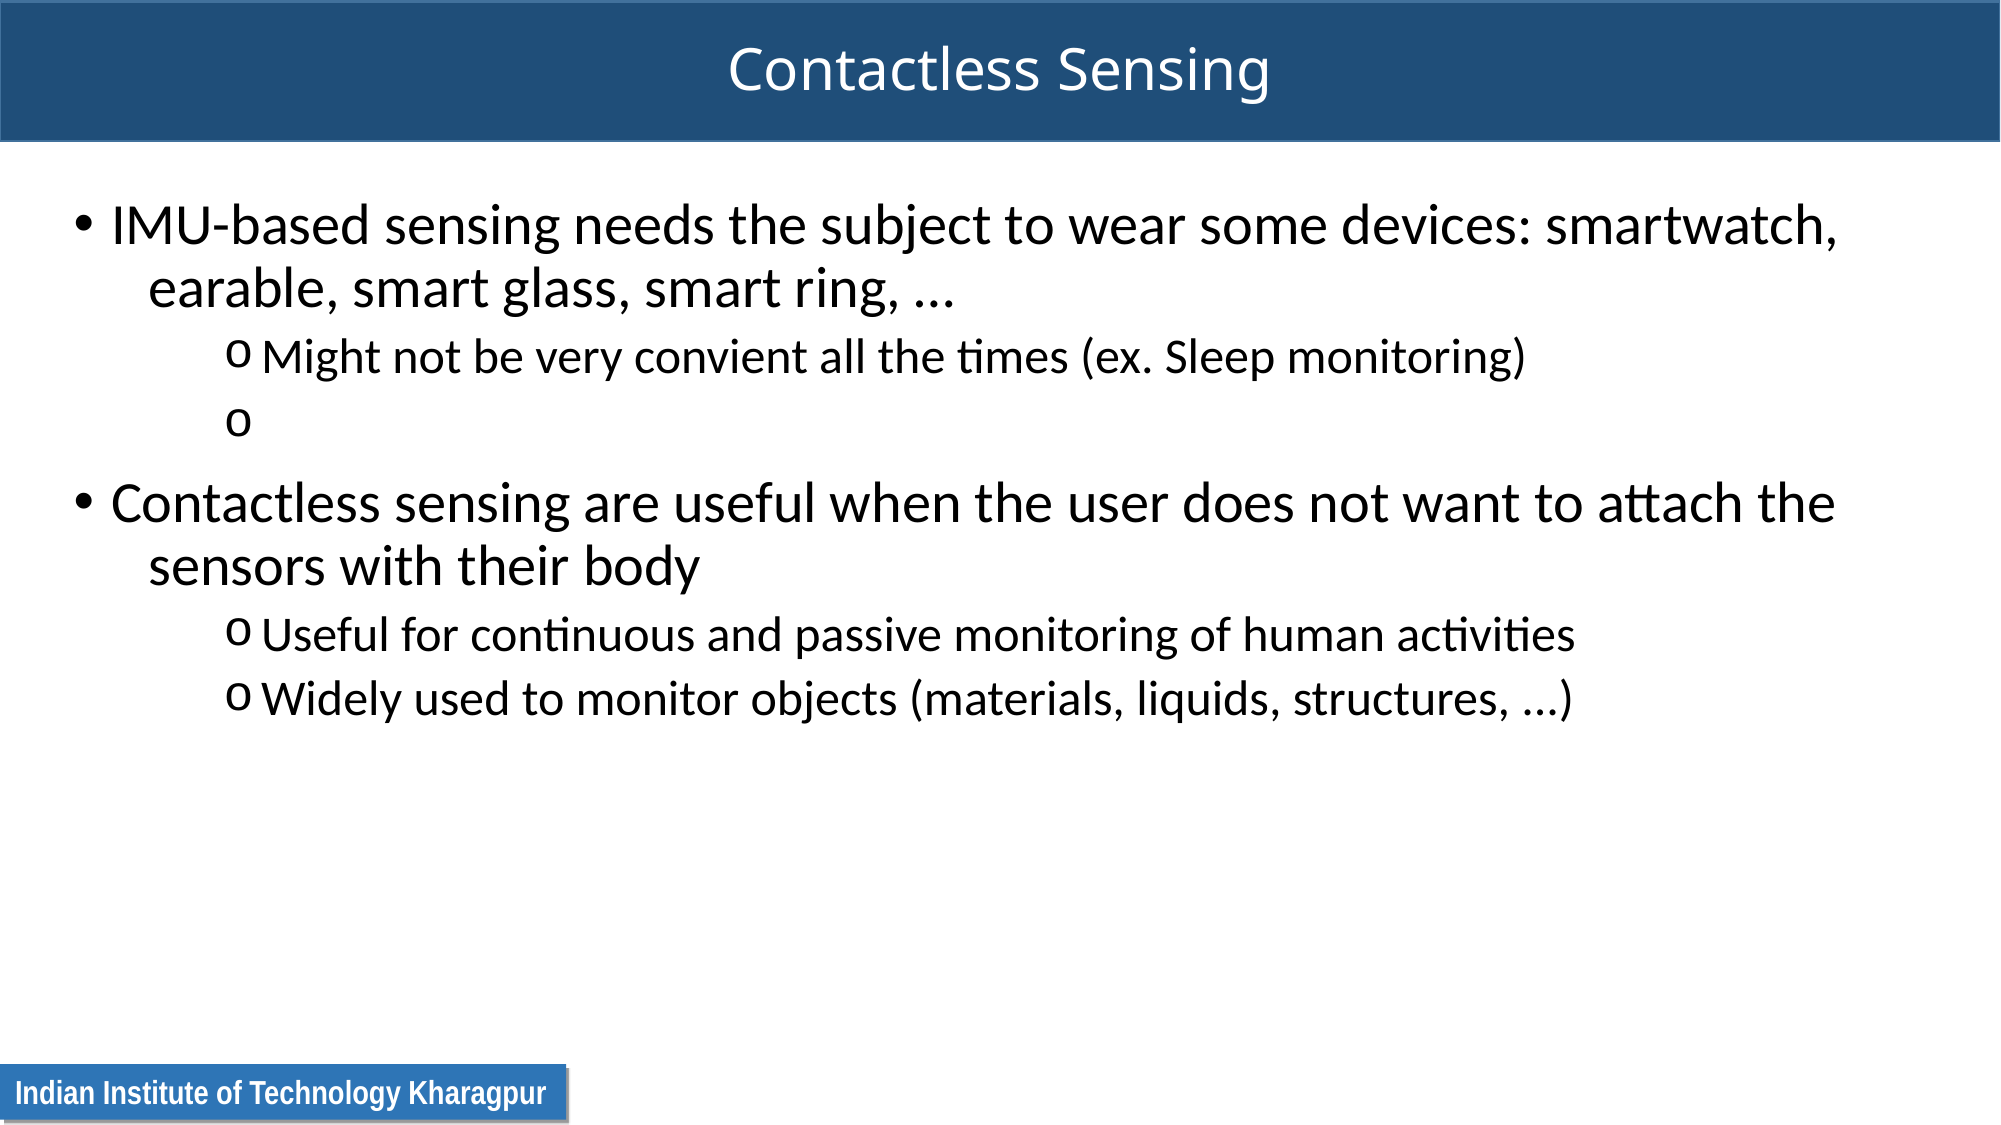

Contactless Sensing
# IMU-based sensing needs the subject to wear some devices: smartwatch, earable, smart glass, smart ring, …
Might not be very convient all the times (ex. Sleep monitoring)
Contactless sensing are useful when the user does not want to attach the sensors with their body
Useful for continuous and passive monitoring of human activities
Widely used to monitor objects (materials, liquids, structures, ...)